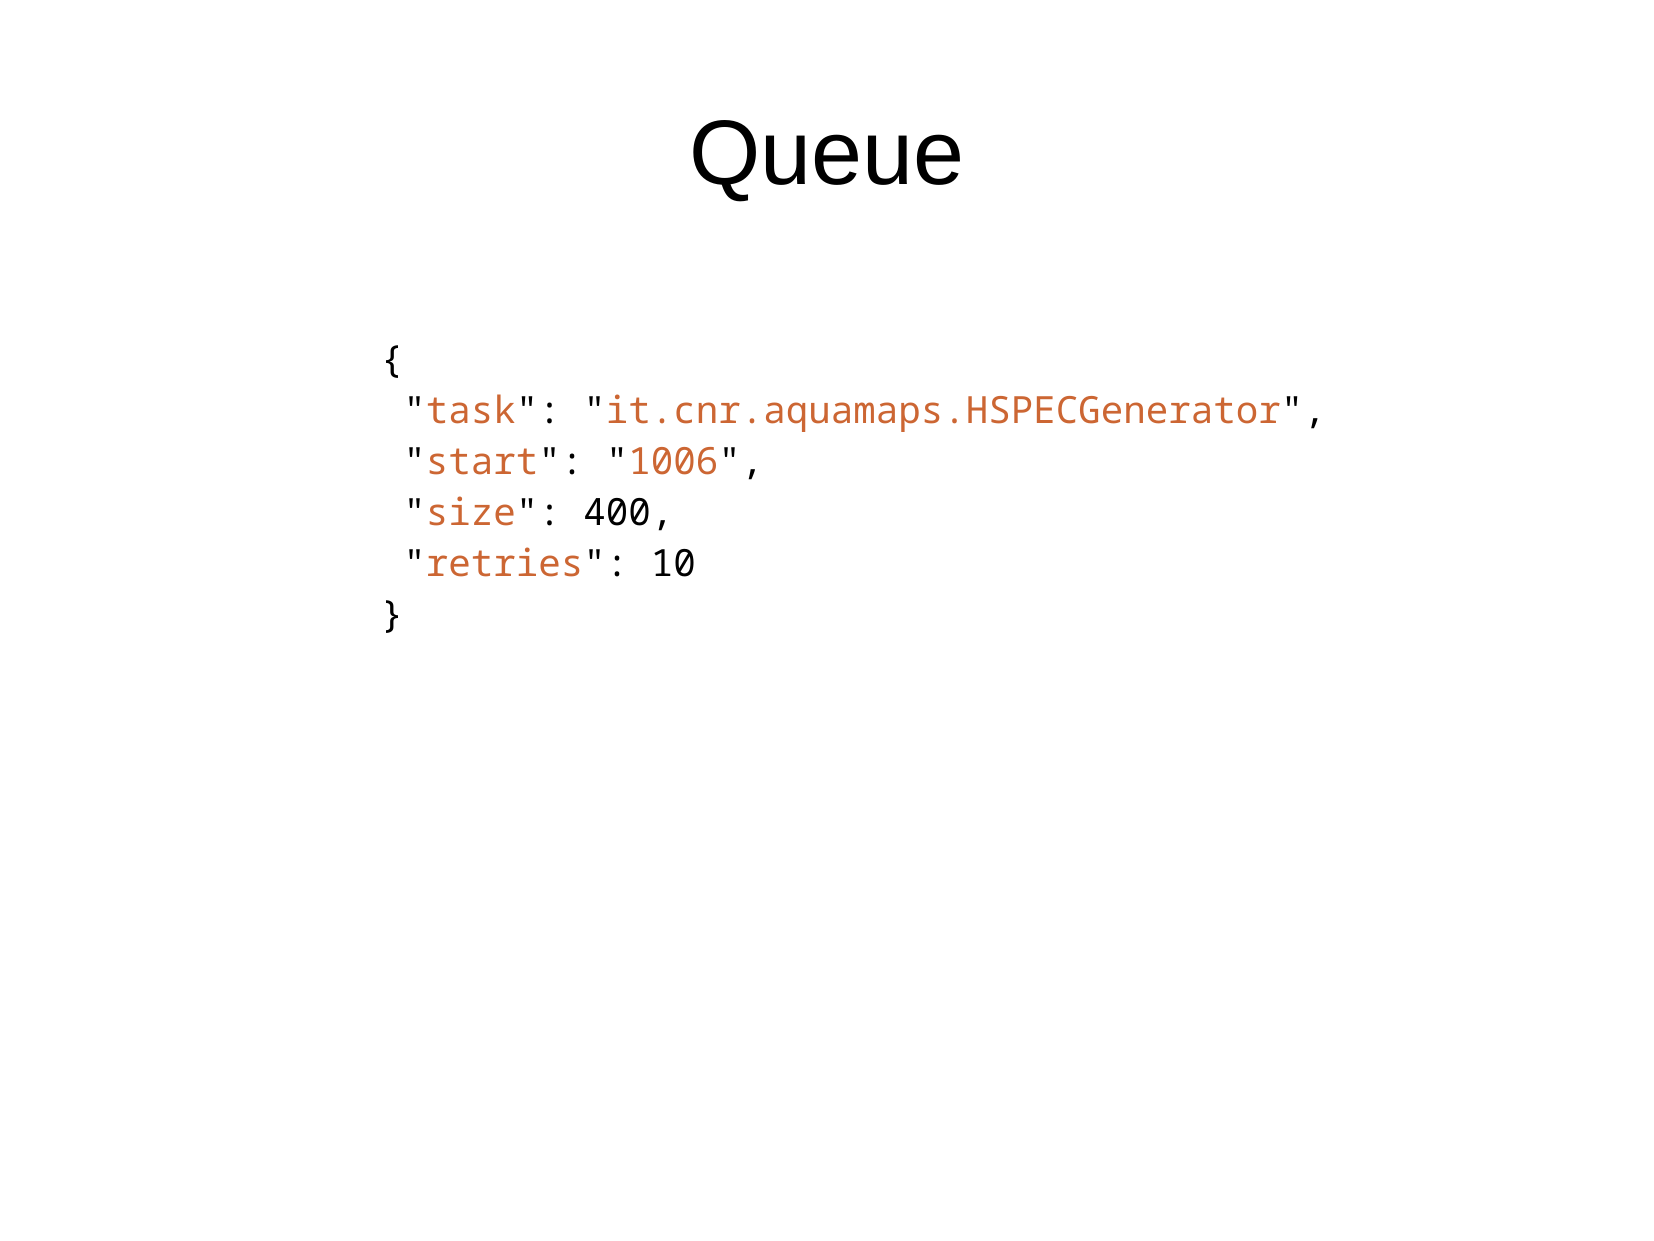

# Queue
{
 "task": "it.cnr.aquamaps.HSPECGenerator",
 "start": "1006",
 "size": 400,
 "retries": 10
}